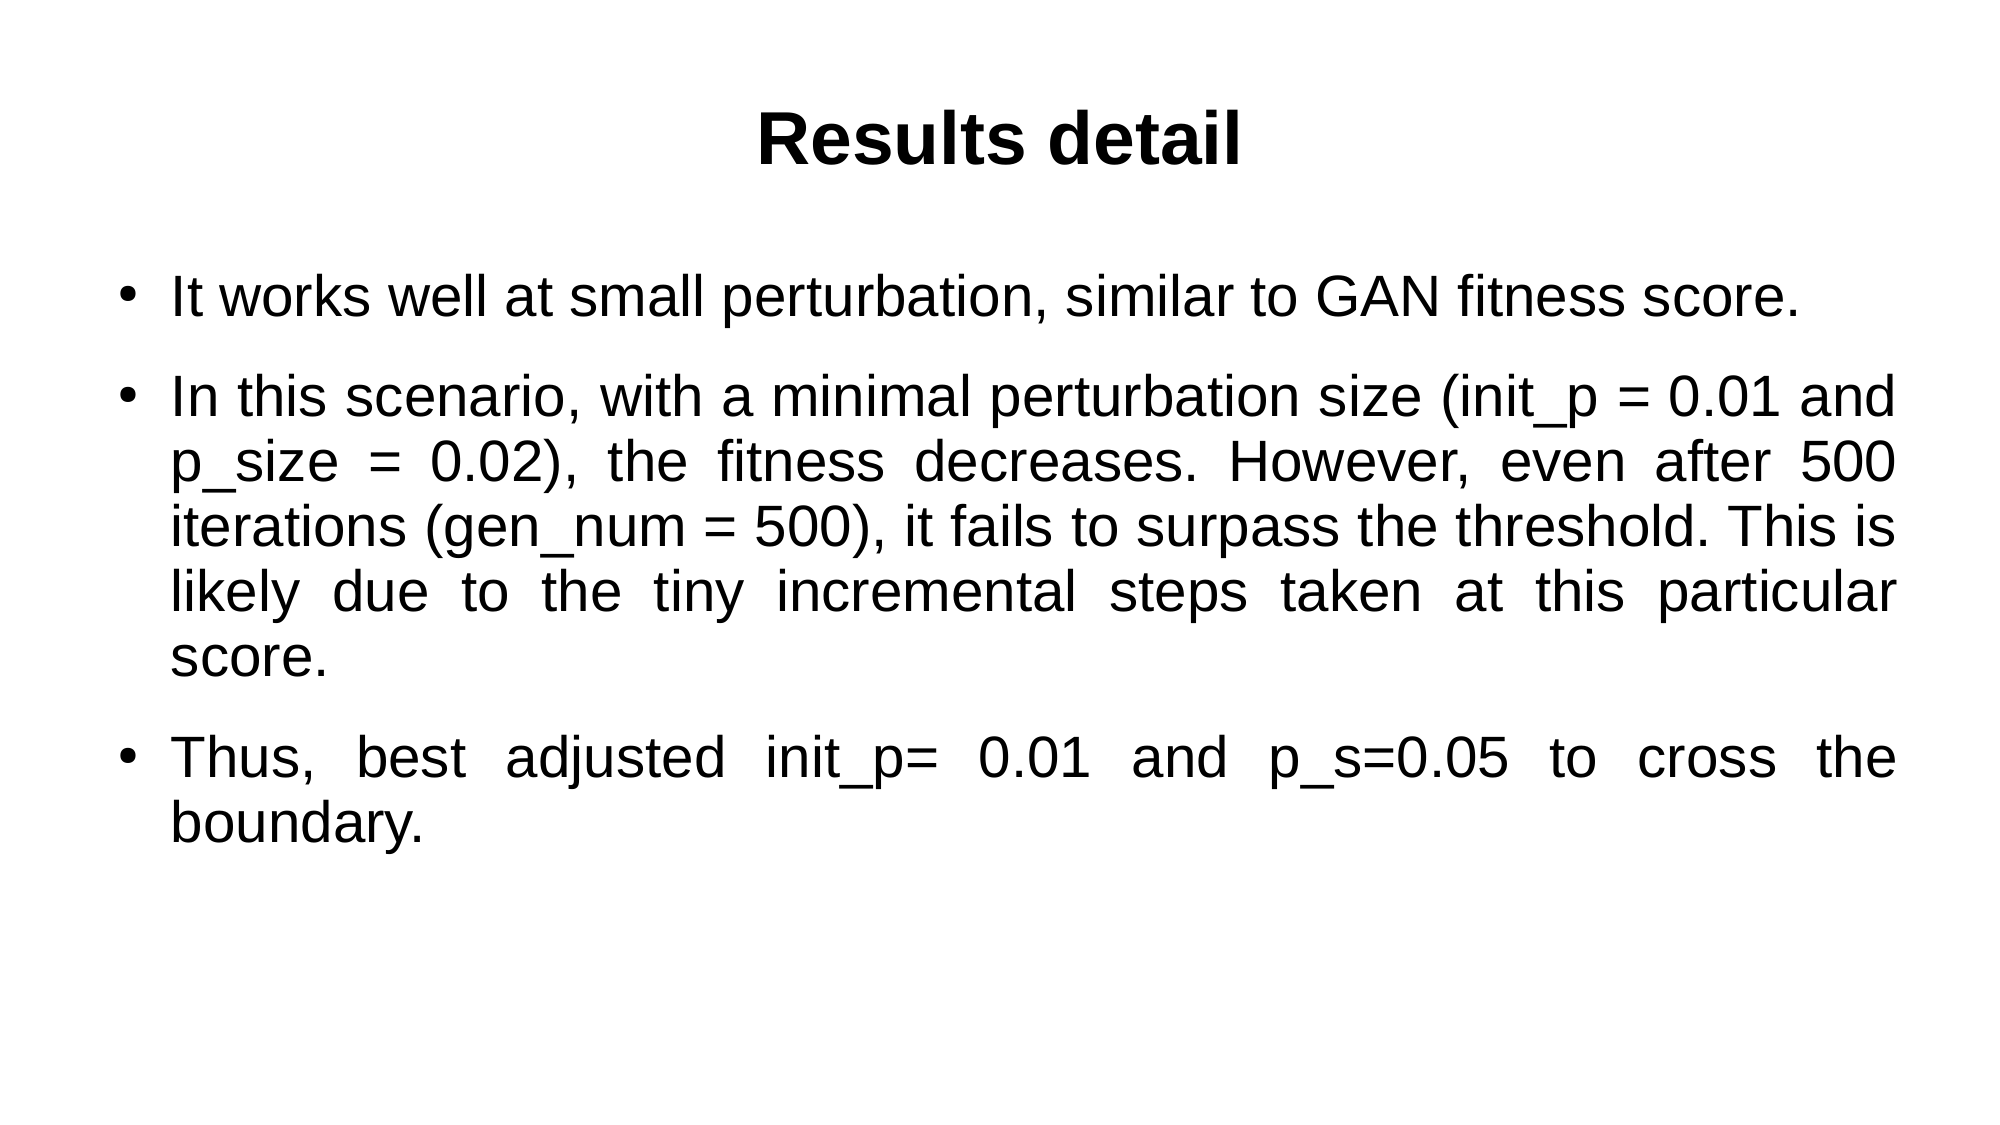

# Results detail
It works well at small perturbation, similar to GAN fitness score.
In this scenario, with a minimal perturbation size (init_p = 0.01 and p_size = 0.02), the fitness decreases. However, even after 500 iterations (gen_num = 500), it fails to surpass the threshold. This is likely due to the tiny incremental steps taken at this particular score.
Thus, best adjusted init_p= 0.01 and p_s=0.05 to cross the boundary.